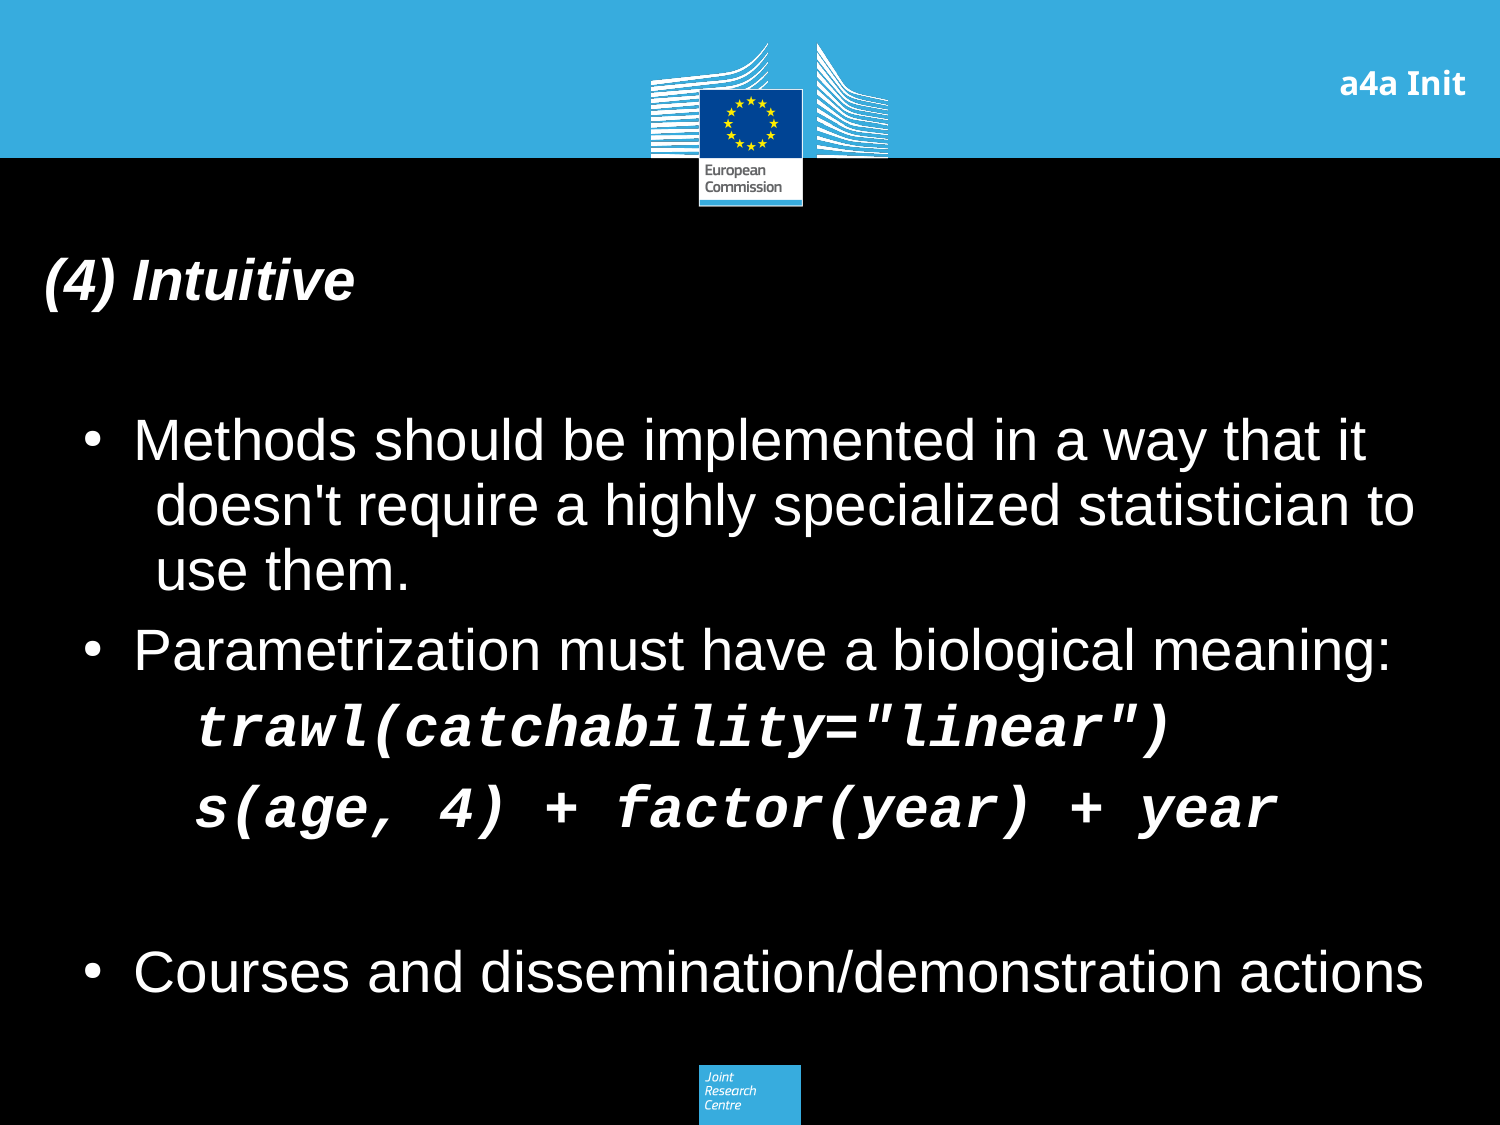

# a4a Init
(4) Intuitive
 Methods should be implemented in a way that it doesn't require a highly specialized statistician to use them.
 Parametrization must have a biological meaning:
	trawl(catchability="linear")
	s(age, 4) + factor(year) + year
 Courses and dissemination/demonstration actions